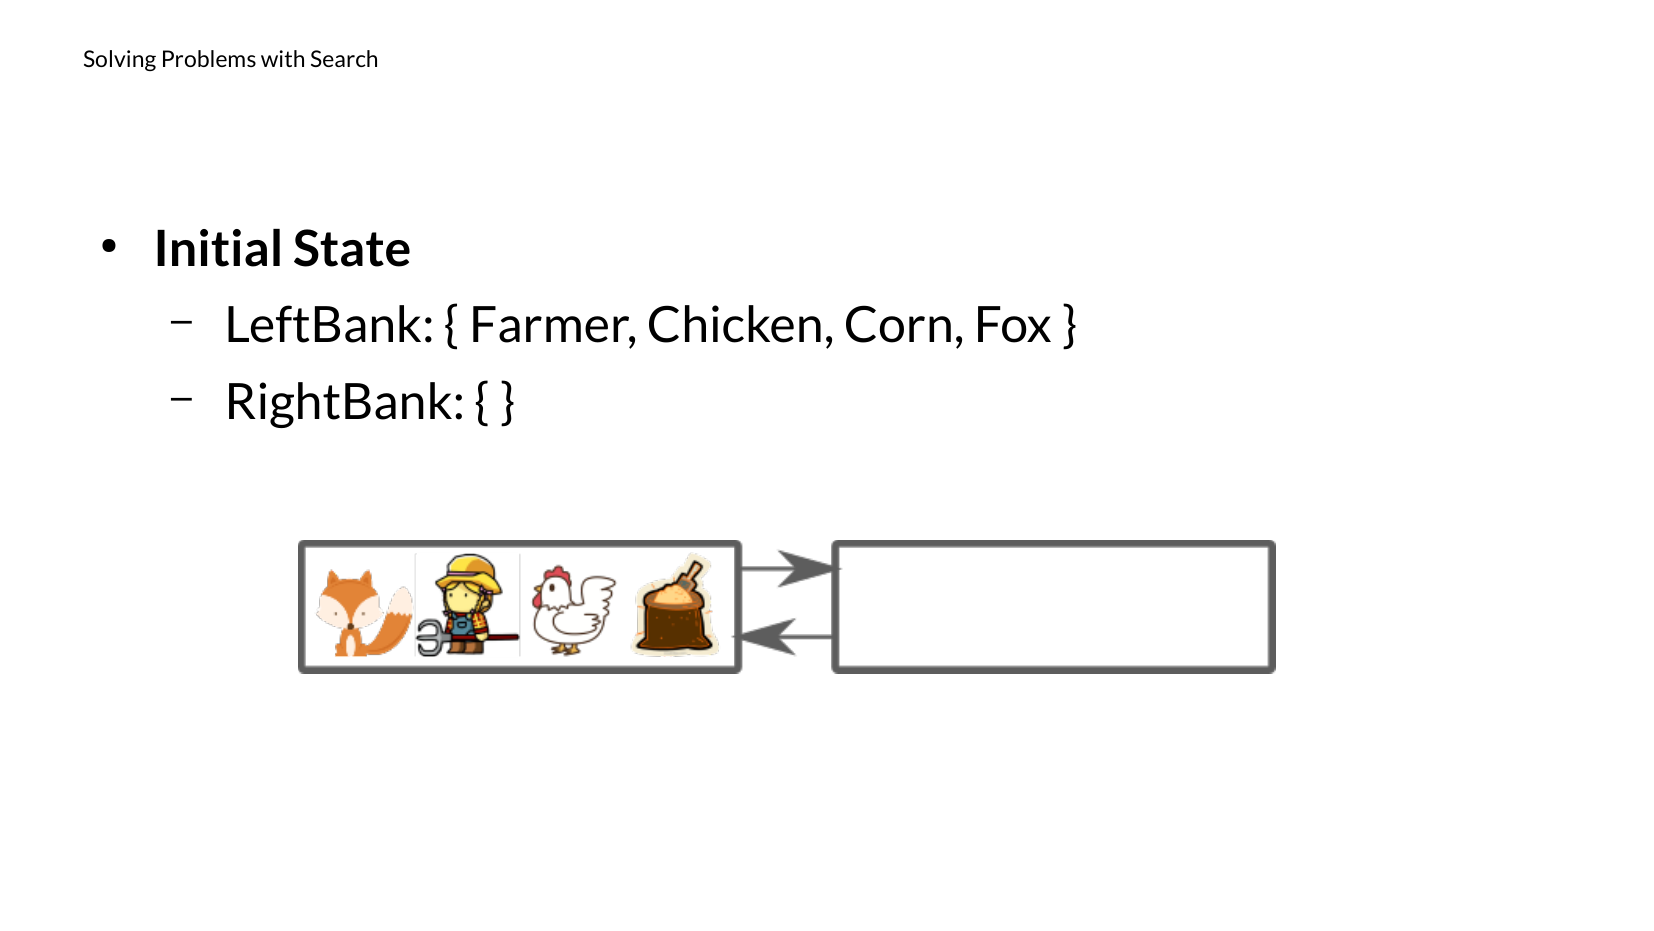

# Solving Problems with Search
Initial State
LeftBank: { Farmer, Chicken, Corn, Fox }
RightBank: { }